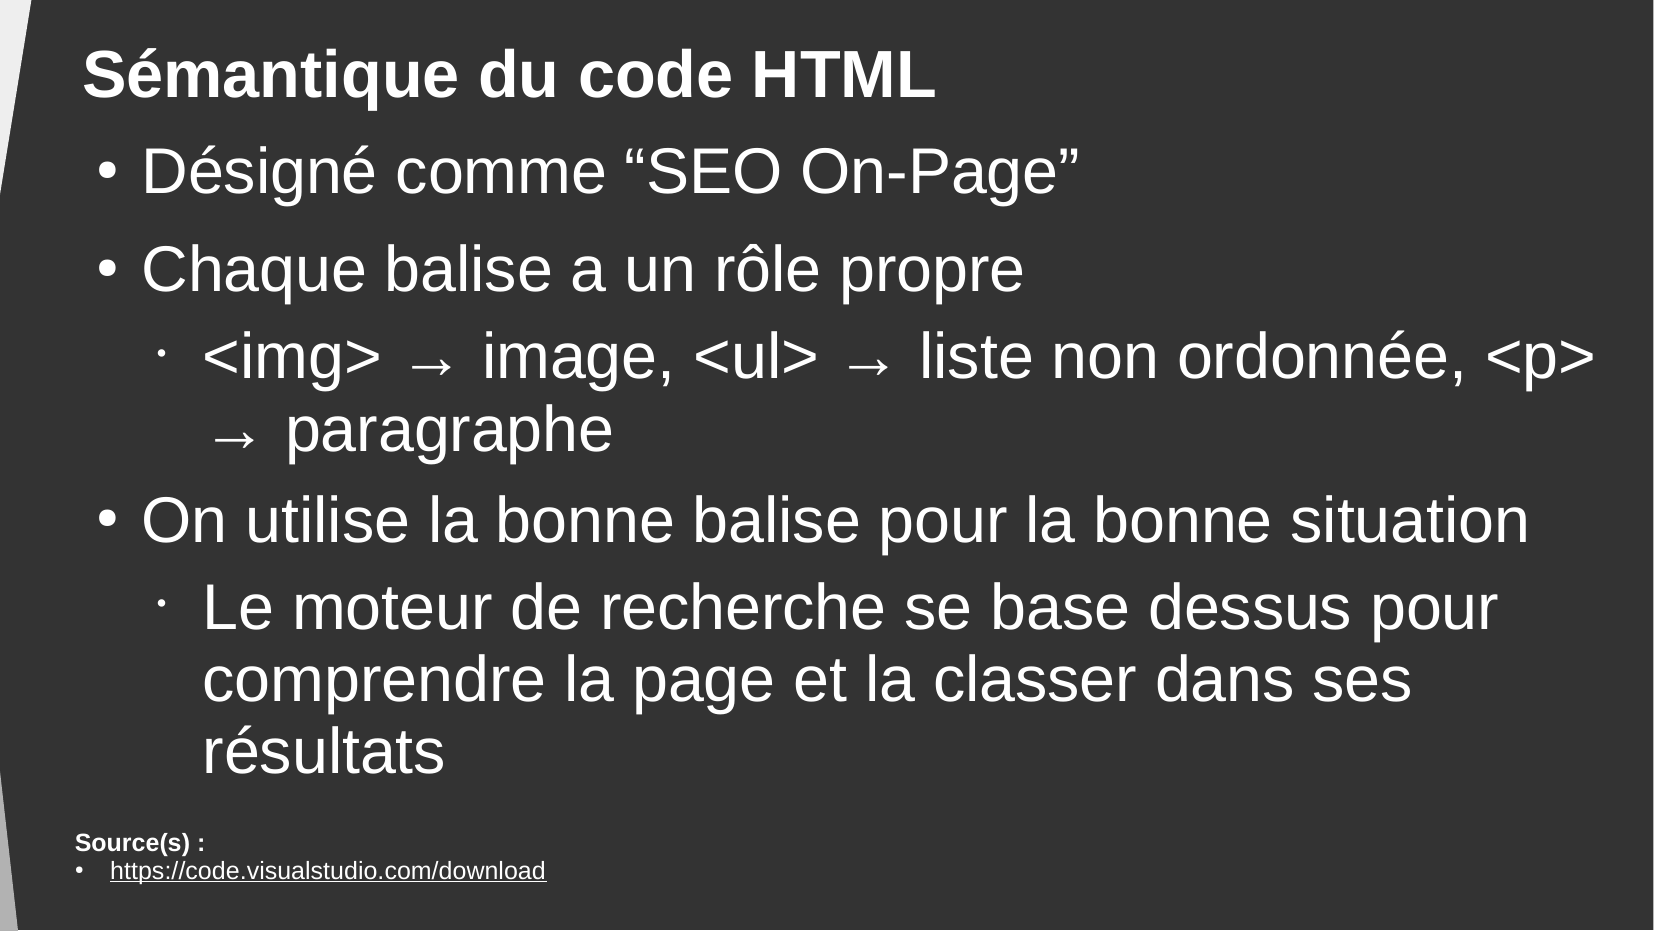

# Sémantique du code HTML
Désigné comme “SEO On-Page”
Chaque balise a un rôle propre
<img> → image, <ul> → liste non ordonnée, <p> → paragraphe
On utilise la bonne balise pour la bonne situation
Le moteur de recherche se base dessus pour comprendre la page et la classer dans ses résultats
Source(s) :
https://code.visualstudio.com/download